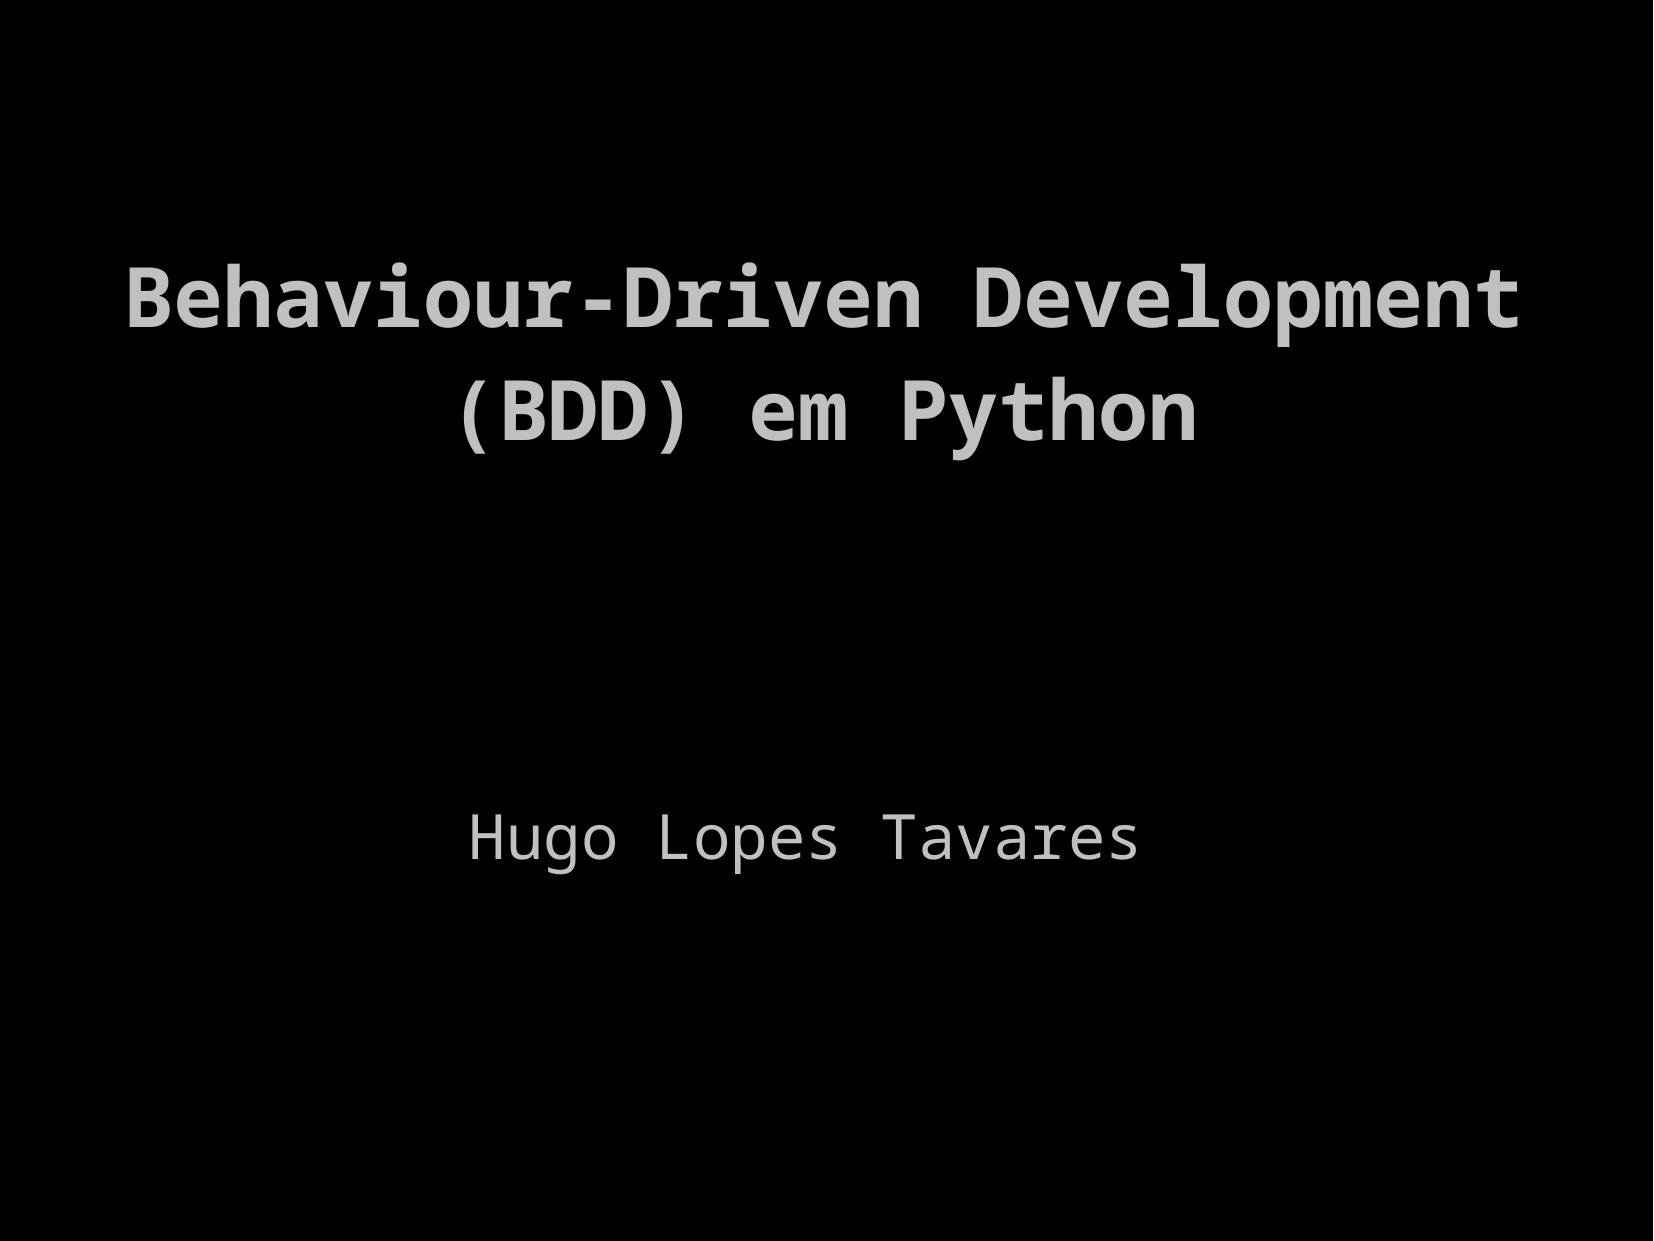

Behaviour-Driven Development (BDD) em Python
Hugo Lopes Tavares